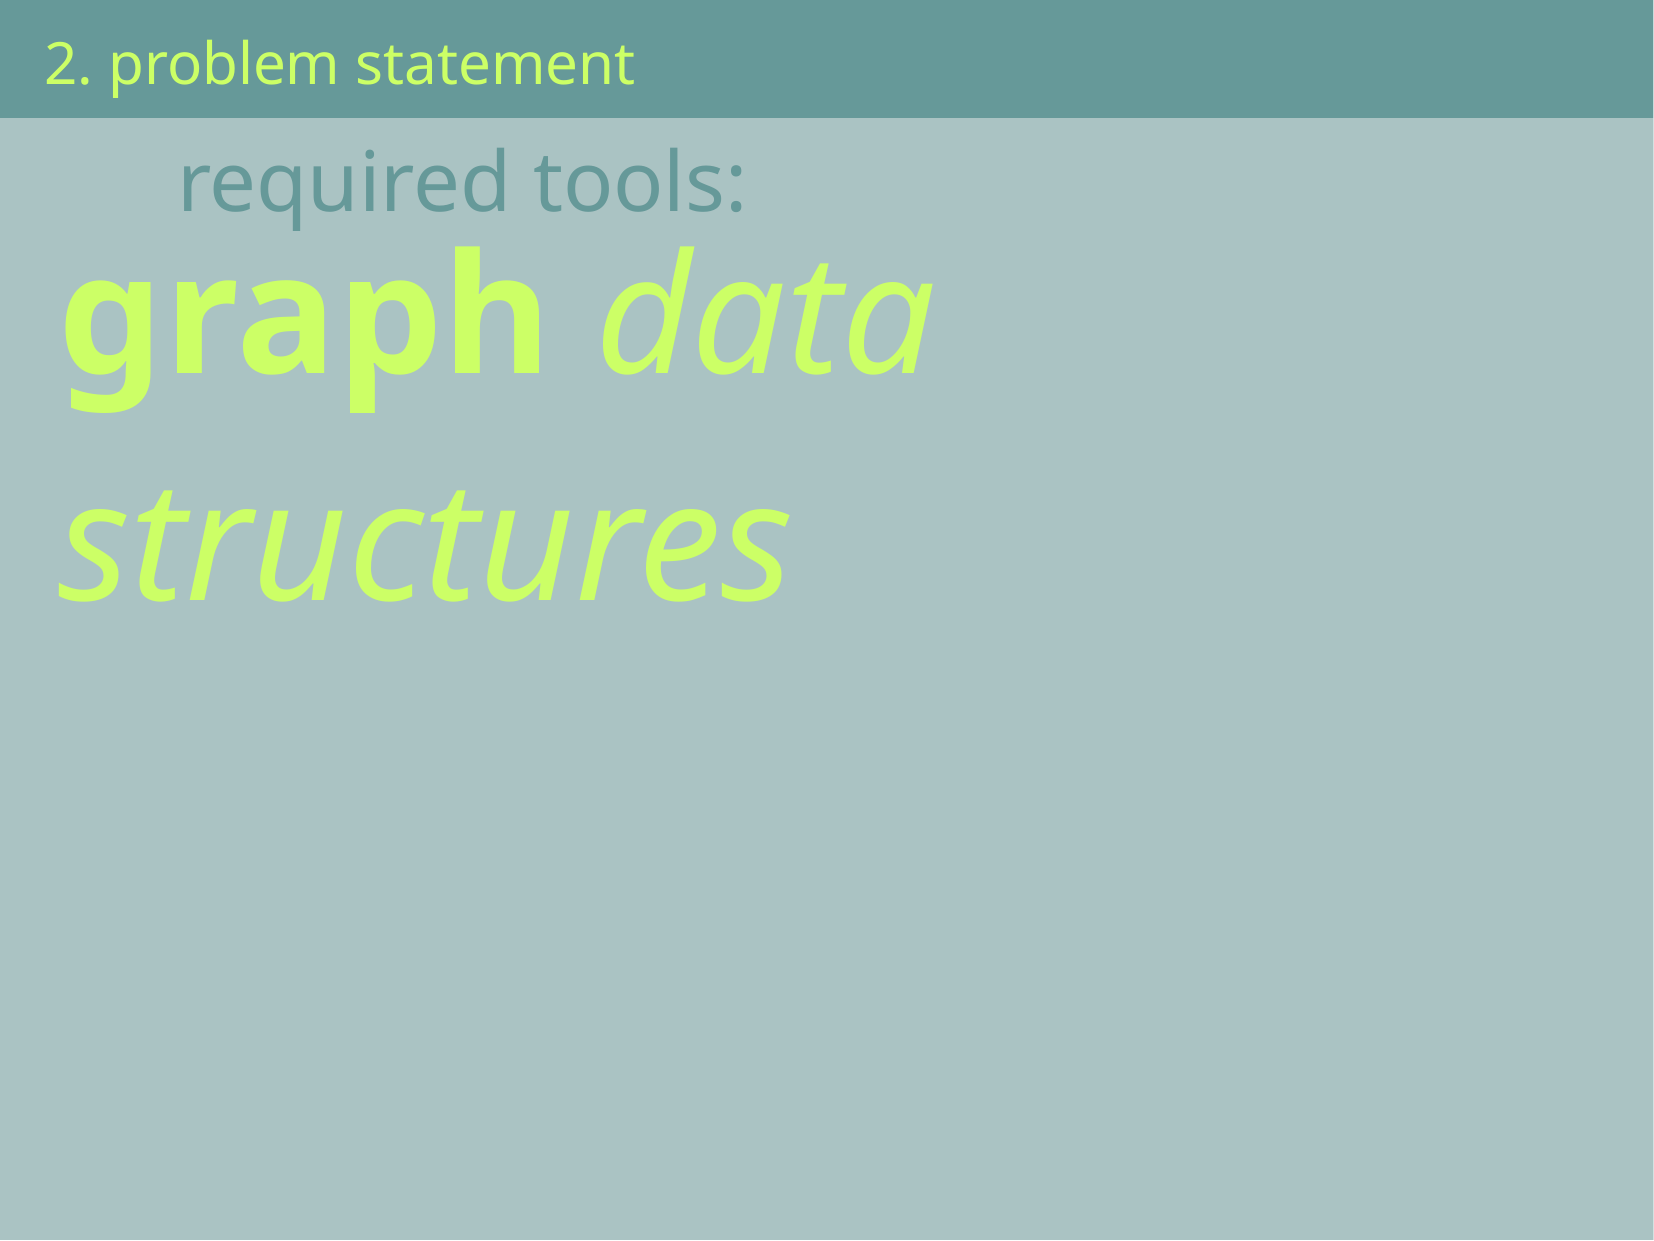

2. problem statement
required tools:
graph data structures